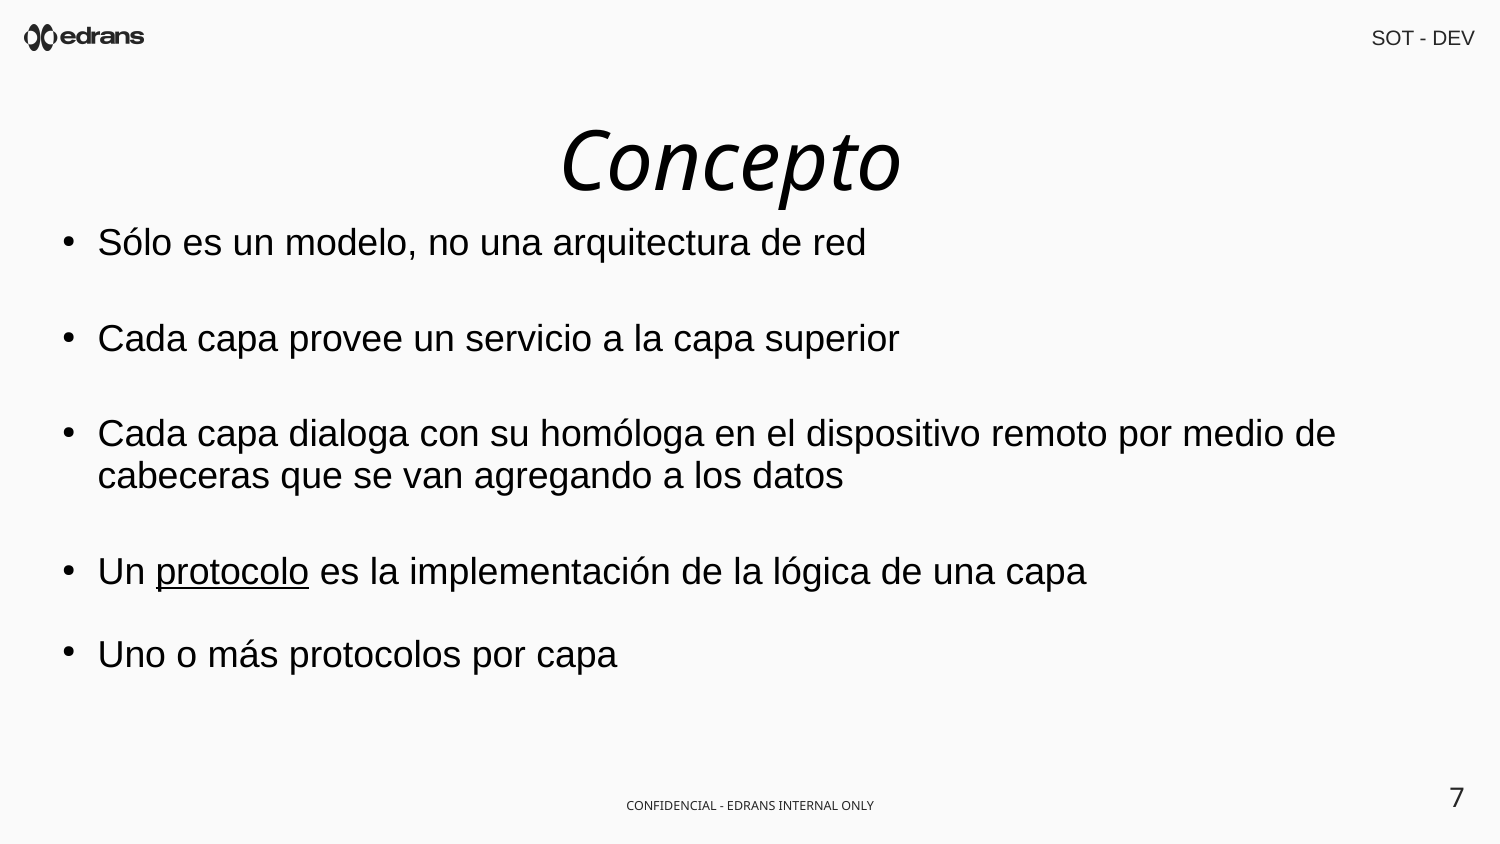

SOT - DEV
Concepto
Sólo es un modelo, no una arquitectura de red
Cada capa provee un servicio a la capa superior
Cada capa dialoga con su homóloga en el dispositivo remoto por medio de cabeceras que se van agregando a los datos
Un protocolo es la implementación de la lógica de una capa
Uno o más protocolos por capa
CONFIDENCIAL - EDRANS INTERNAL ONLY